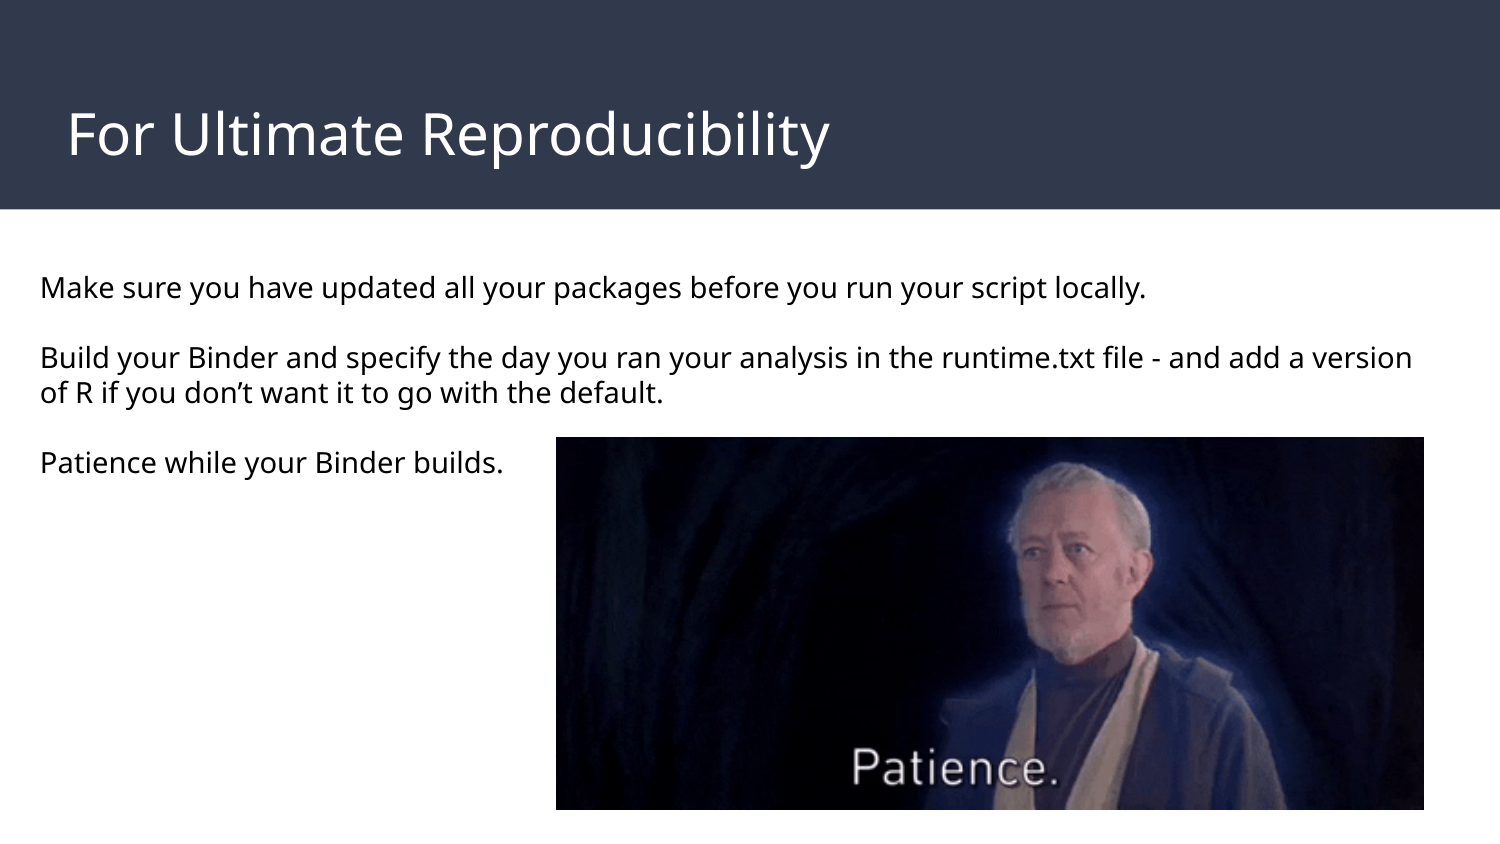

# For Ultimate Reproducibility
Make sure you have updated all your packages before you run your script locally.
Build your Binder and specify the day you ran your analysis in the runtime.txt file - and add a version of R if you don’t want it to go with the default.
Patience while your Binder builds.